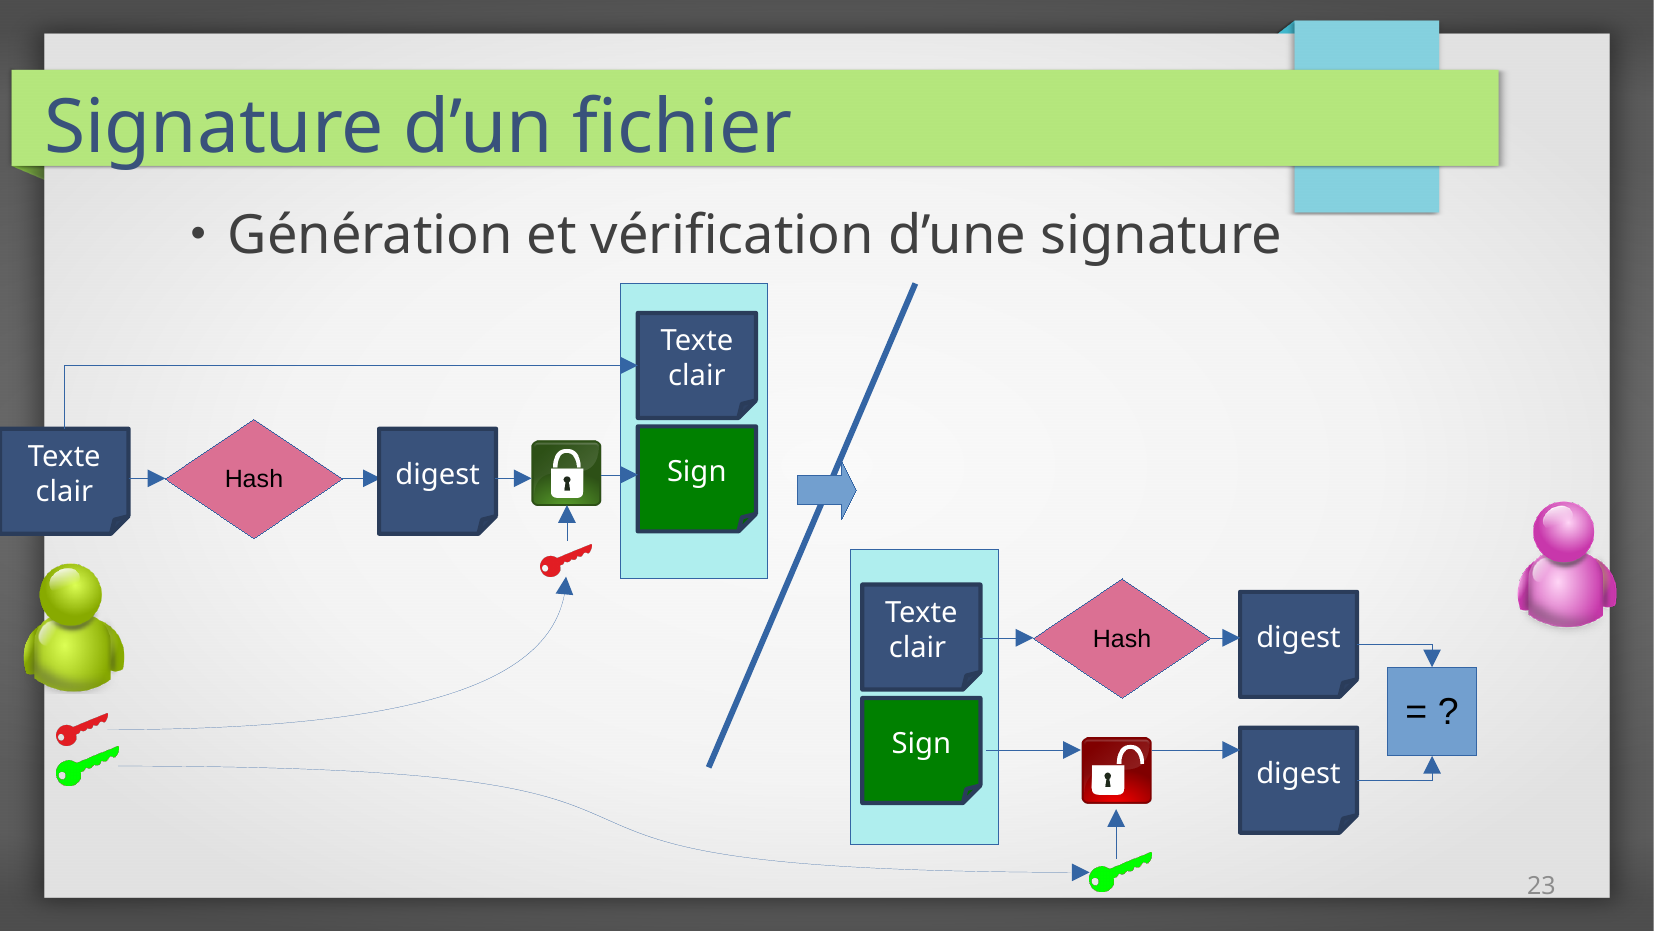

Signature d’un fichier
Génération et vérification d’une signature
Texte clair
Hash
Sign
Texte clair
digest
Hash
Texte clair
digest
= ?
Sign
digest